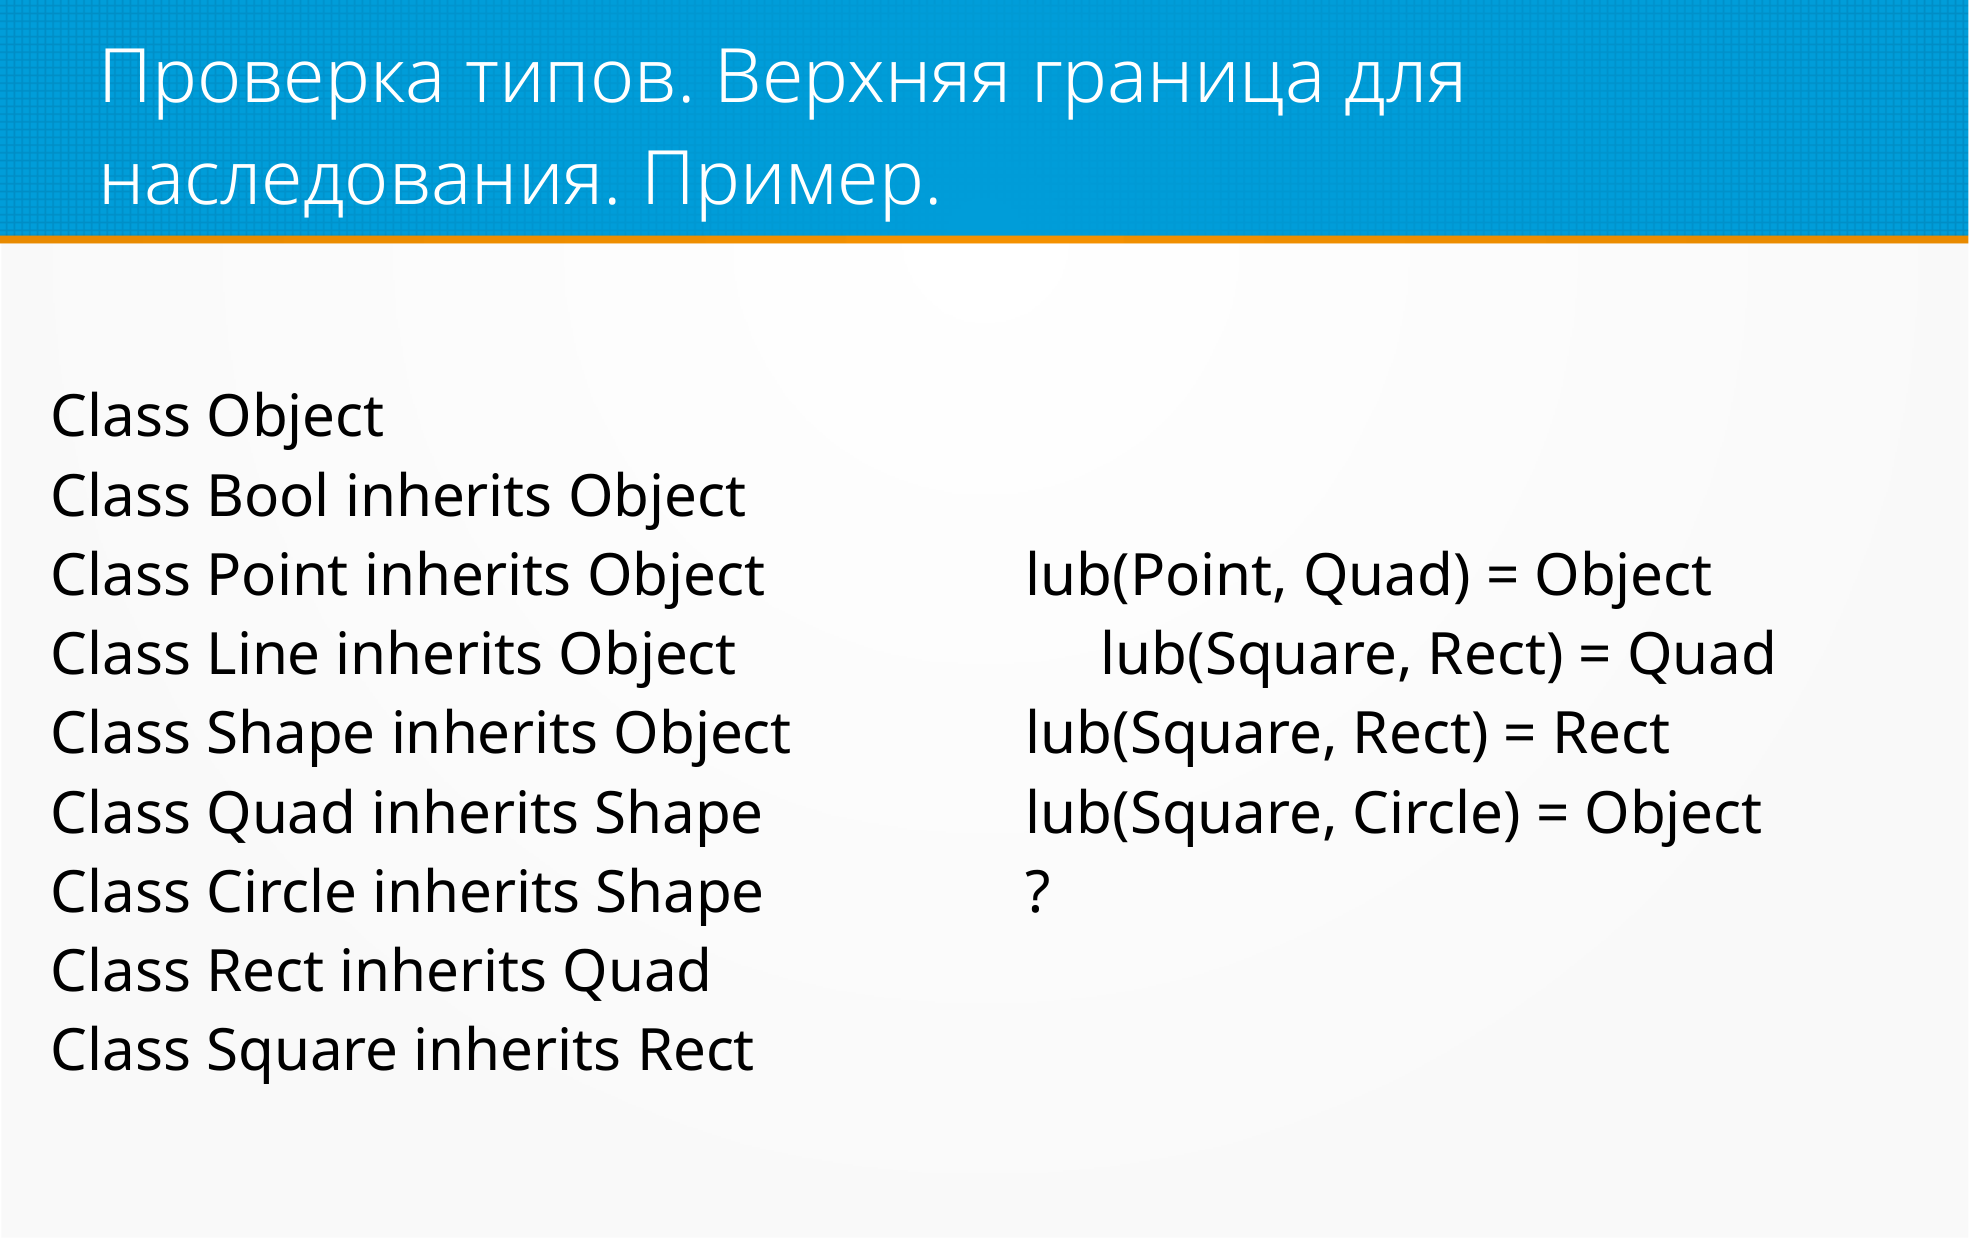

# Проверка типов. Верхняя граница для наследования. Пример.
Class Object
Class Bool inherits Object
Class Point inherits Object				lub(Point, Quad) = Object
Class Line inherits Object					lub(Square, Rect) = Quad
Class Shape inherits Object				lub(Square, Rect) = Rect
Class Quad inherits Shape				lub(Square, Circle) = Object
Class Circle inherits Shape				?
Class Rect inherits Quad
Class Square inherits Rect